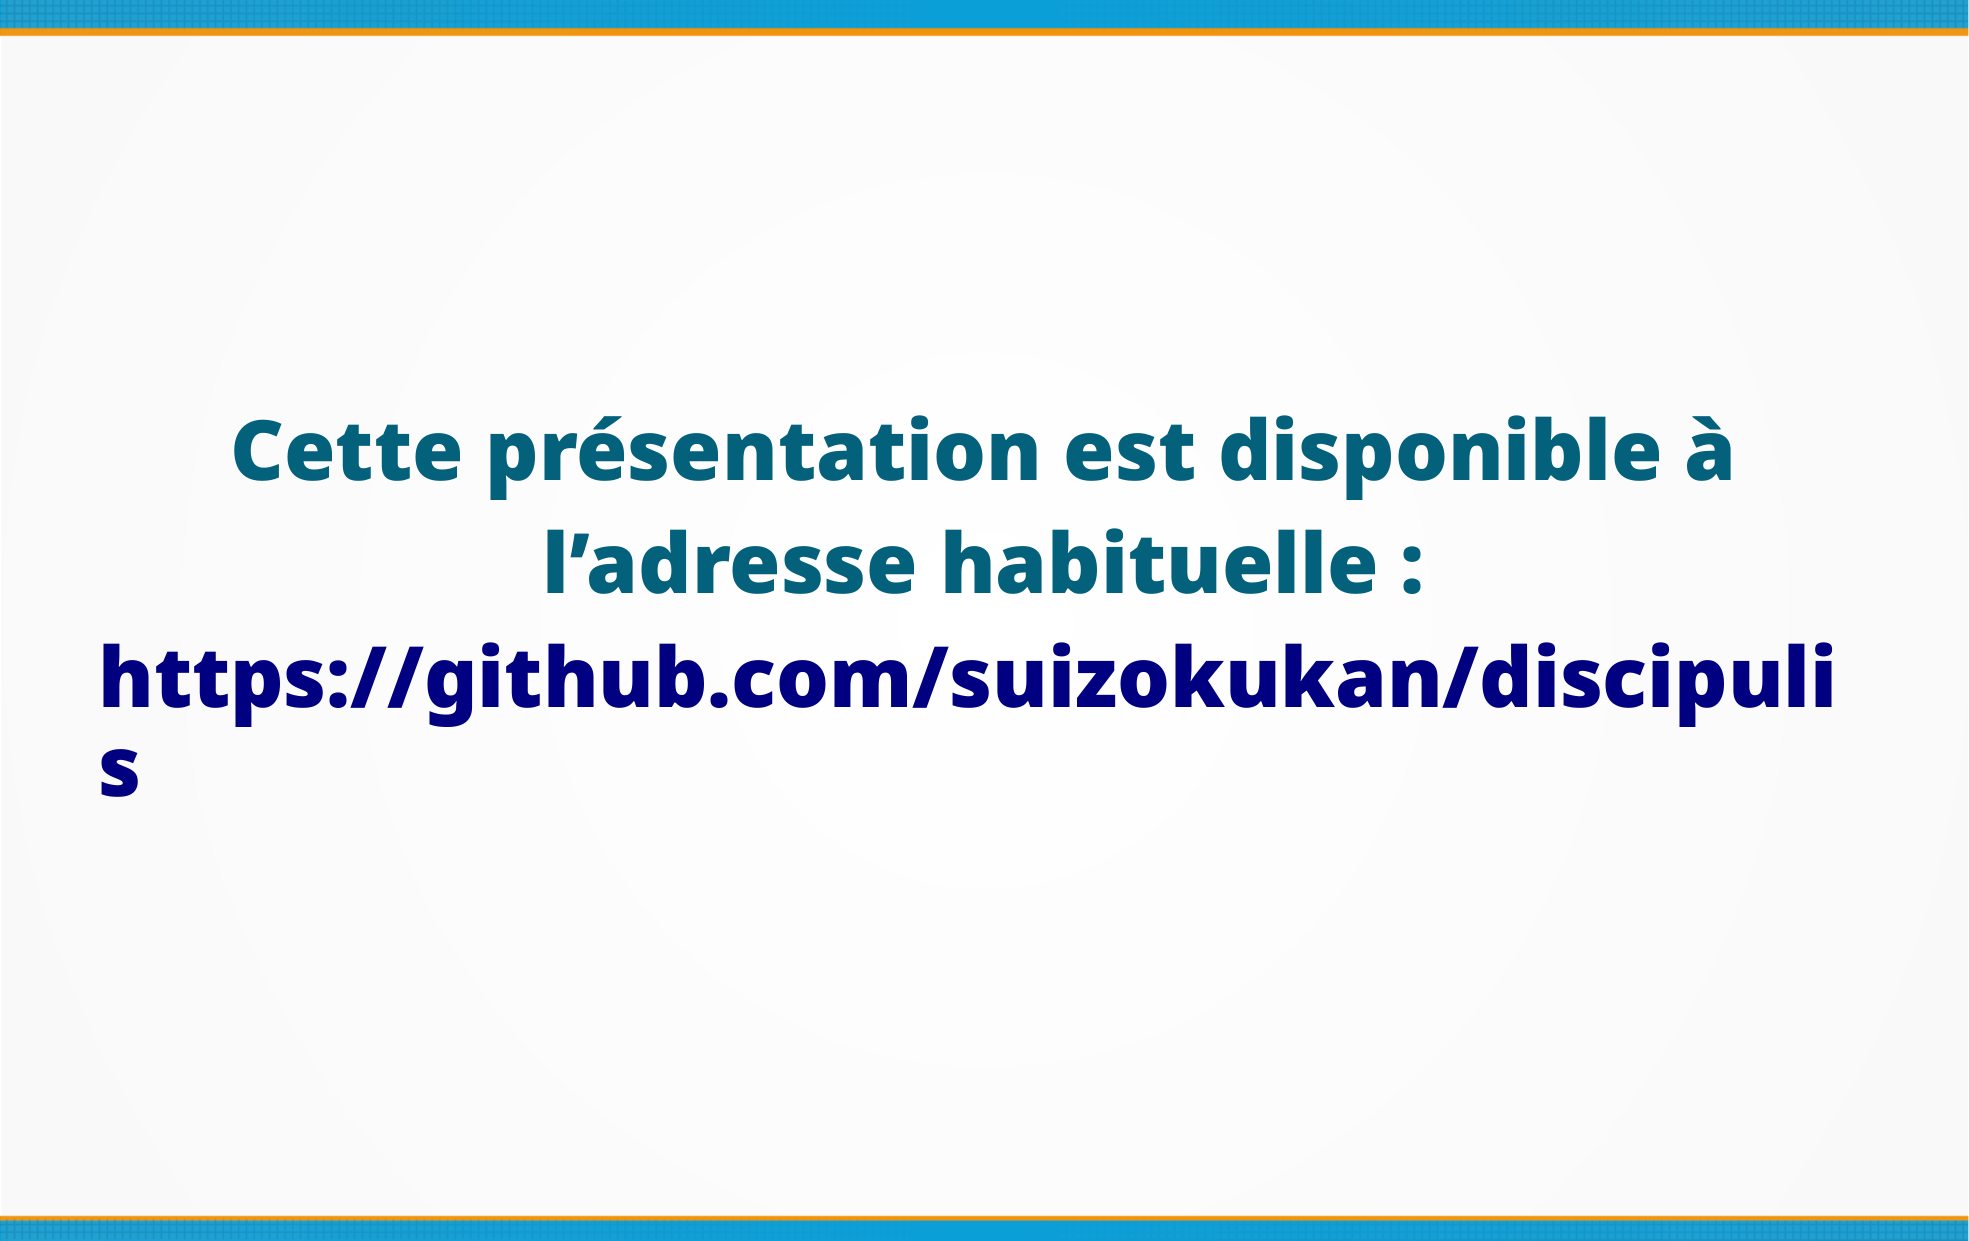

# Cette présentation est disponible à l’adresse habituelle :
https://github.com/suizokukan/discipulis